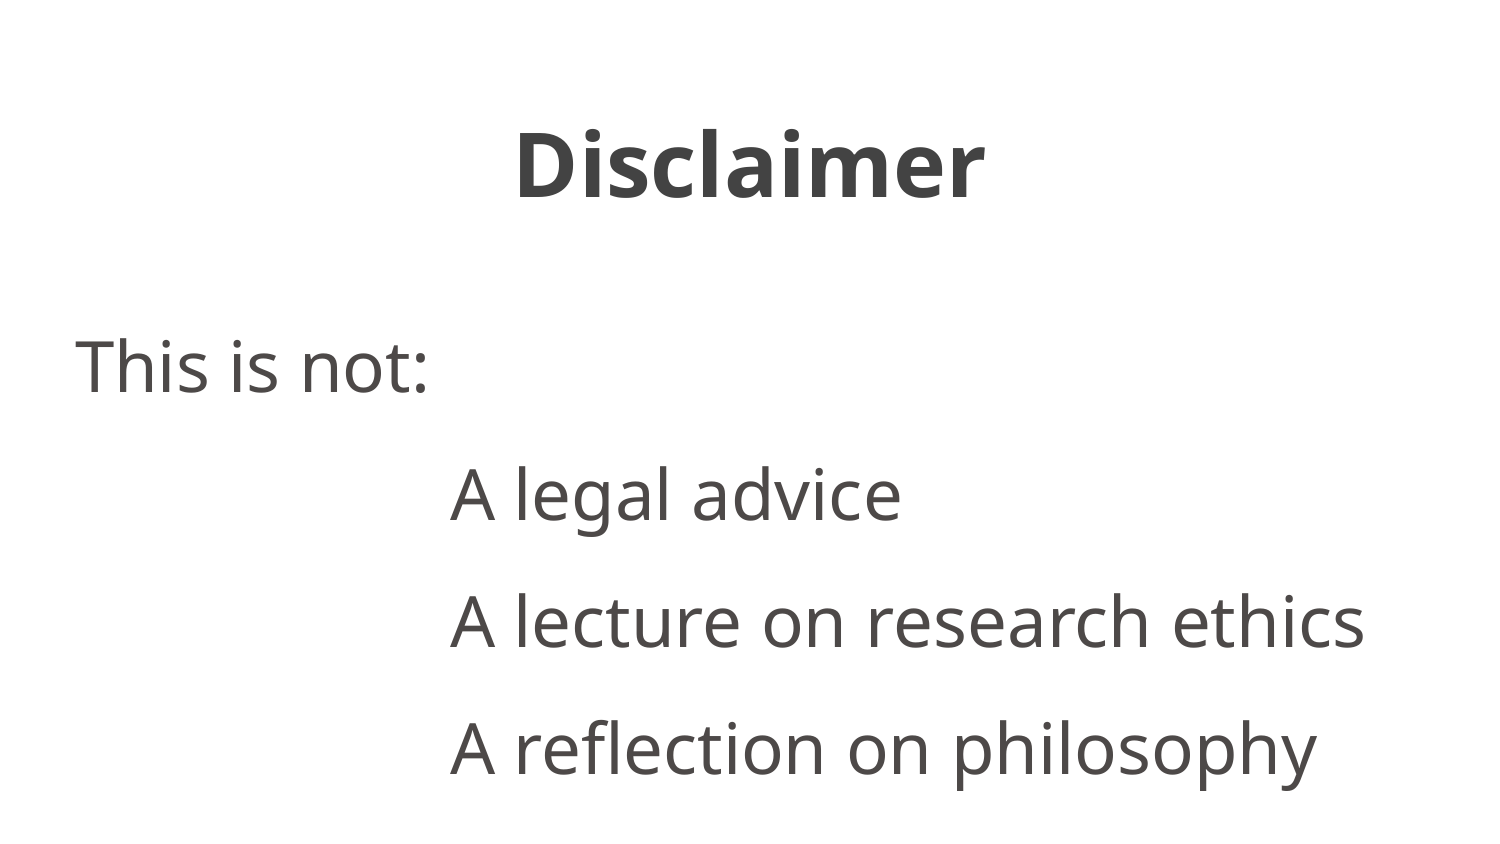

# Disclaimer
This is not:
A legal advice
A lecture on research ethics
A reflection on philosophy